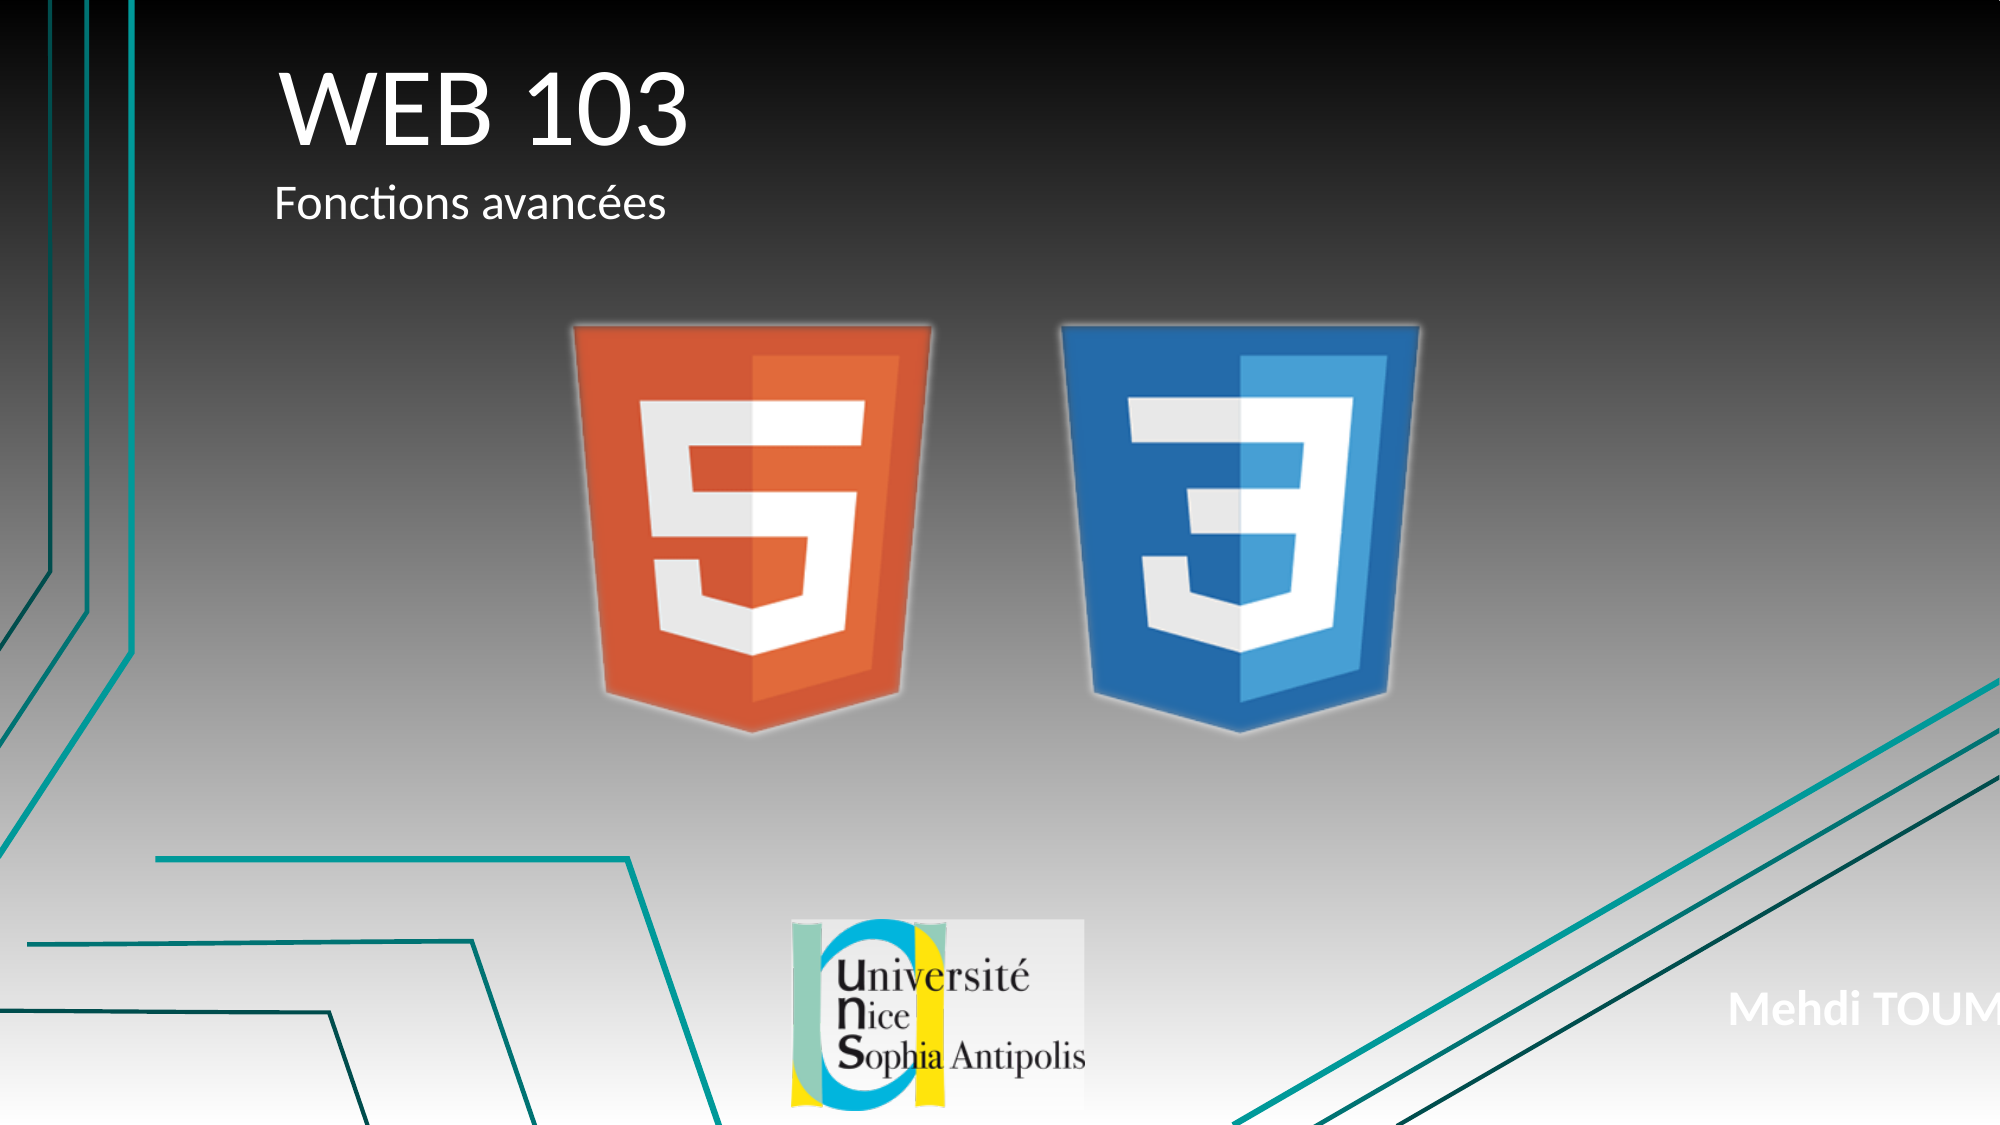

# WEB 103
Fonctions avancées
Mehdi TOUMI